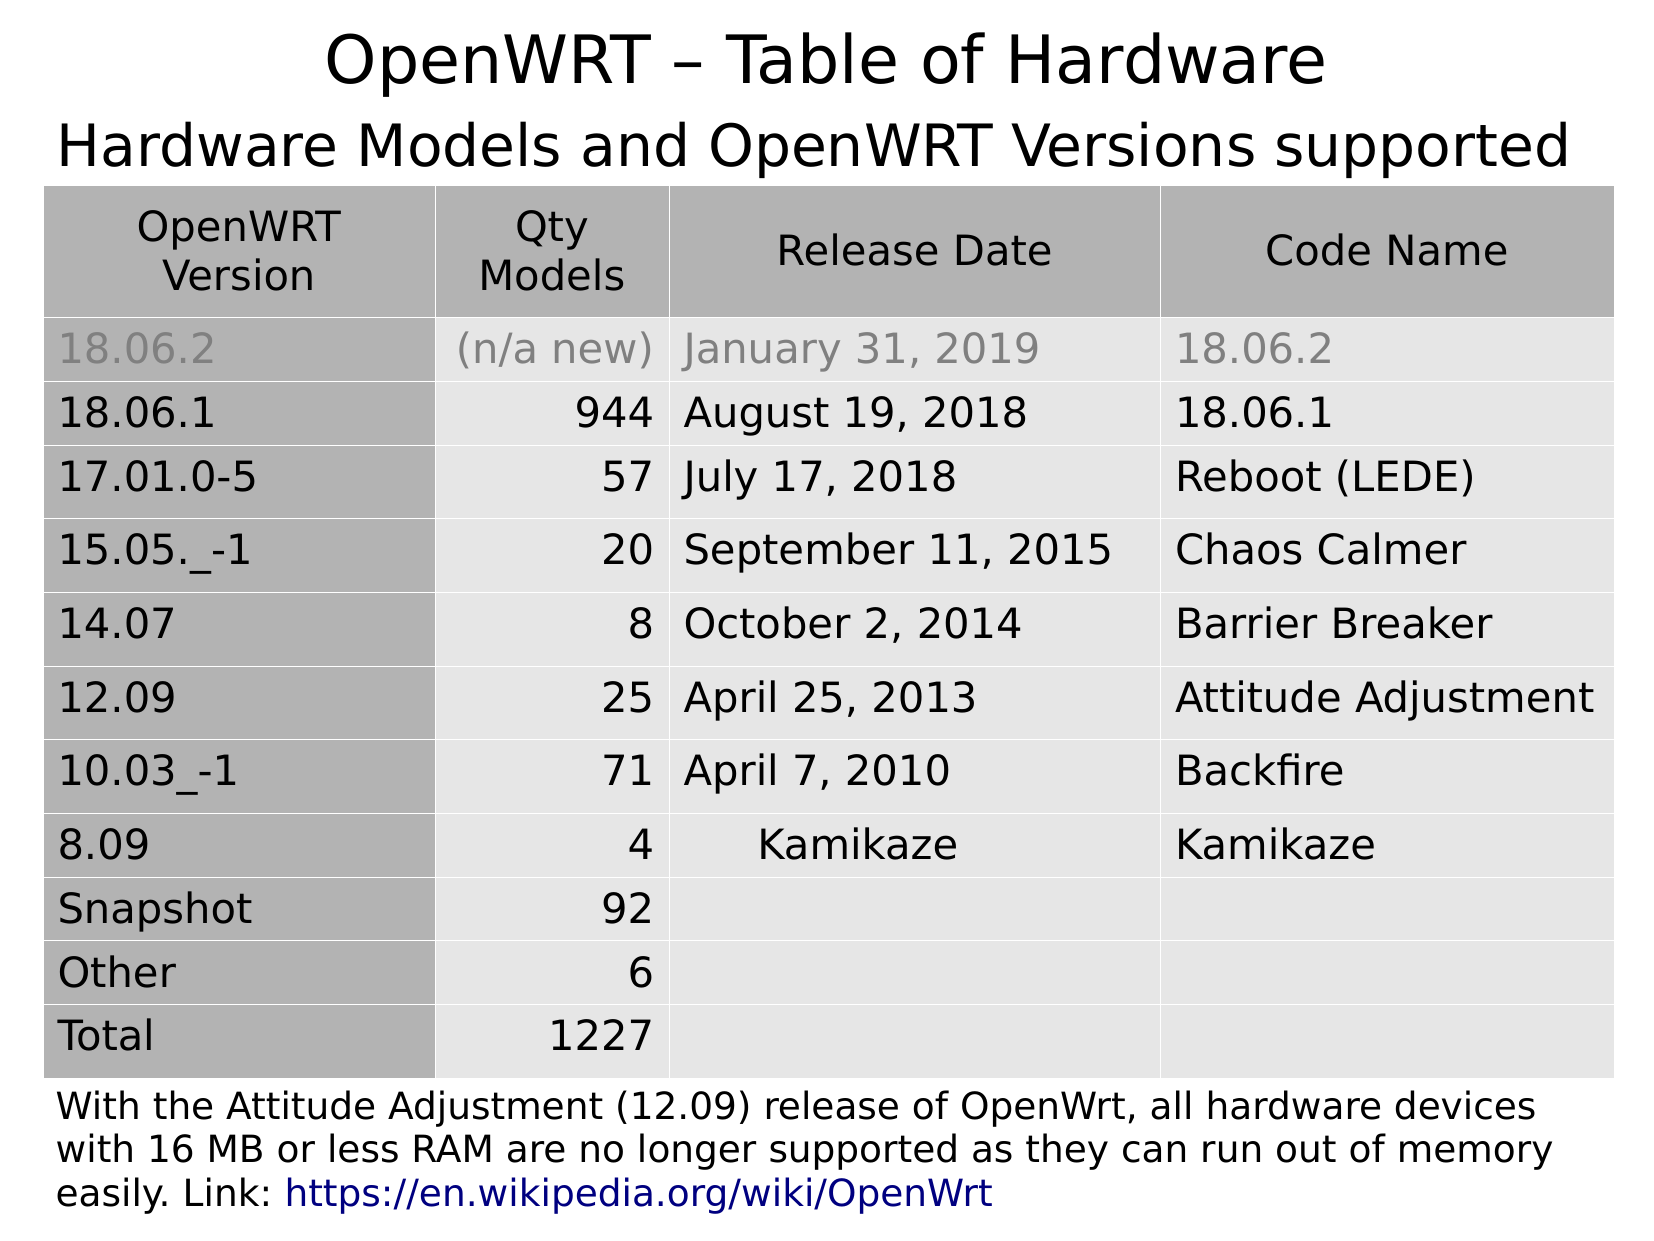

# OpenWRT – Table of Hardware
Hardware Models and OpenWRT Versions supported
| OpenWRT Version | Qty Models | Release Date | Code Name |
| --- | --- | --- | --- |
| 18.06.2 | (n/a new) | January 31, 2019 | 18.06.2 |
| 18.06.1 | 944 | August 19, 2018 | 18.06.1 |
| 17.01.0-5 | 57 | July 17, 2018 | Reboot (LEDE) |
| 15.05.\_-1 | 20 | September 11, 2015 | Chaos Calmer |
| 14.07 | 8 | October 2, 2014 | Barrier Breaker |
| 12.09 | 25 | April 25, 2013 | Attitude Adjustment |
| 10.03\_-1 | 71 | April 7, 2010 | Backfire |
| 8.09 | 4 | Kamikaze | Kamikaze |
| Snapshot | 92 | | |
| Other | 6 | | |
| Total | 1227 | | |
With the Attitude Adjustment (12.09) release of OpenWrt, all hardware devices with 16 MB or less RAM are no longer supported as they can run out of memory easily. Link: https://en.wikipedia.org/wiki/OpenWrt